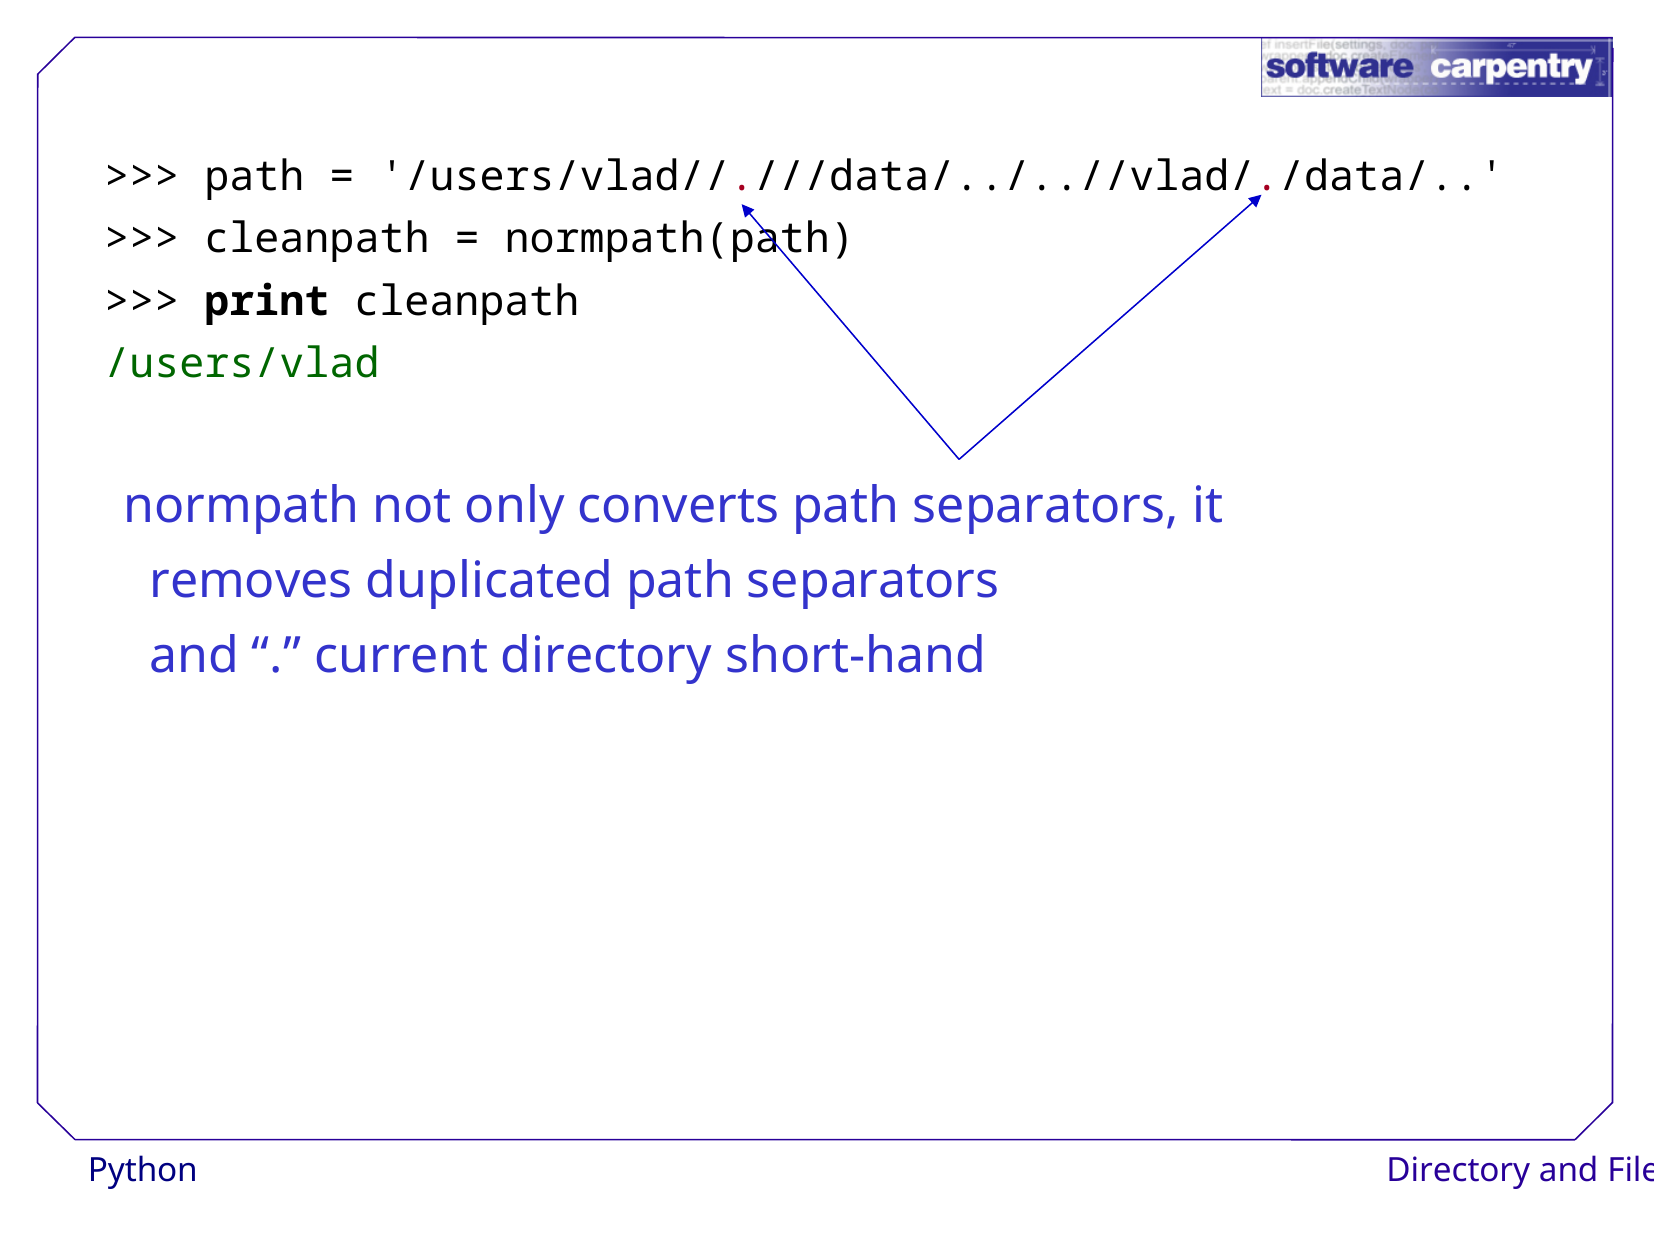

>>> path = '/users/vlad//.///data/../..//vlad/./data/..'
>>> cleanpath = normpath(path)
>>> print cleanpath
/users/vlad
normpath not only converts path separators, it
 removes duplicated path separators
 and “.” current directory short-hand